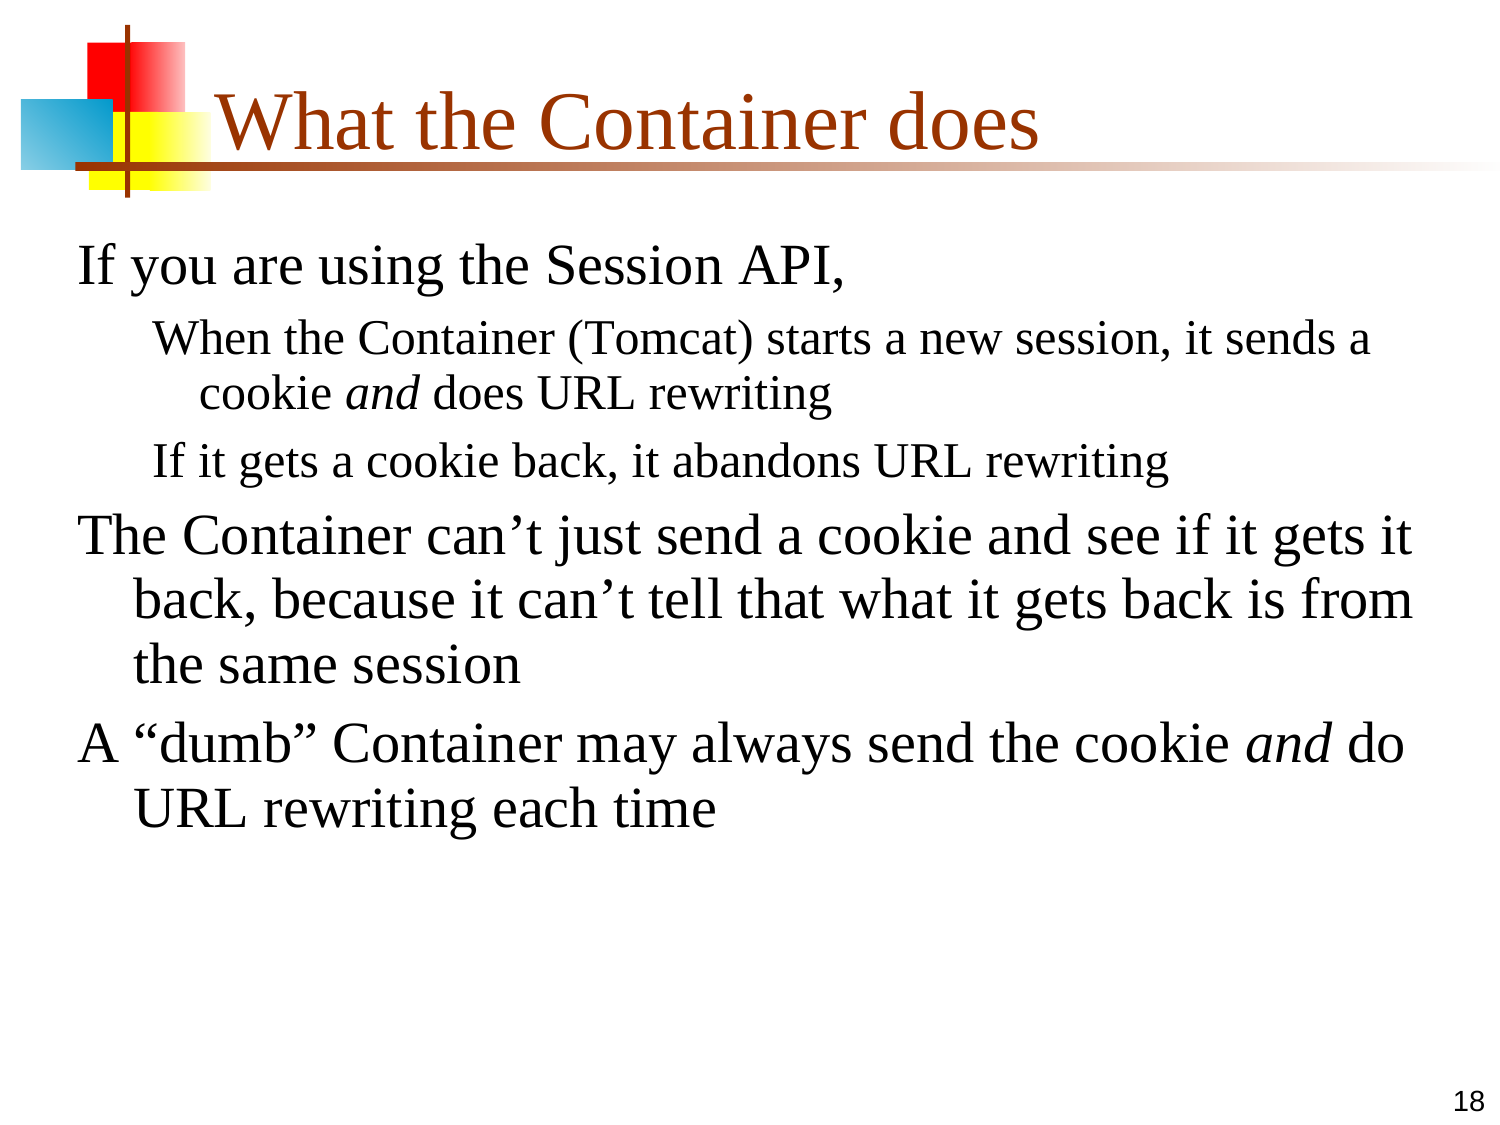

# What the Container does
If you are using the Session API,
When the Container (Tomcat) starts a new session, it sends a cookie and does URL rewriting
If it gets a cookie back, it abandons URL rewriting
The Container can’t just send a cookie and see if it gets it back, because it can’t tell that what it gets back is from the same session
A “dumb” Container may always send the cookie and do URL rewriting each time
18